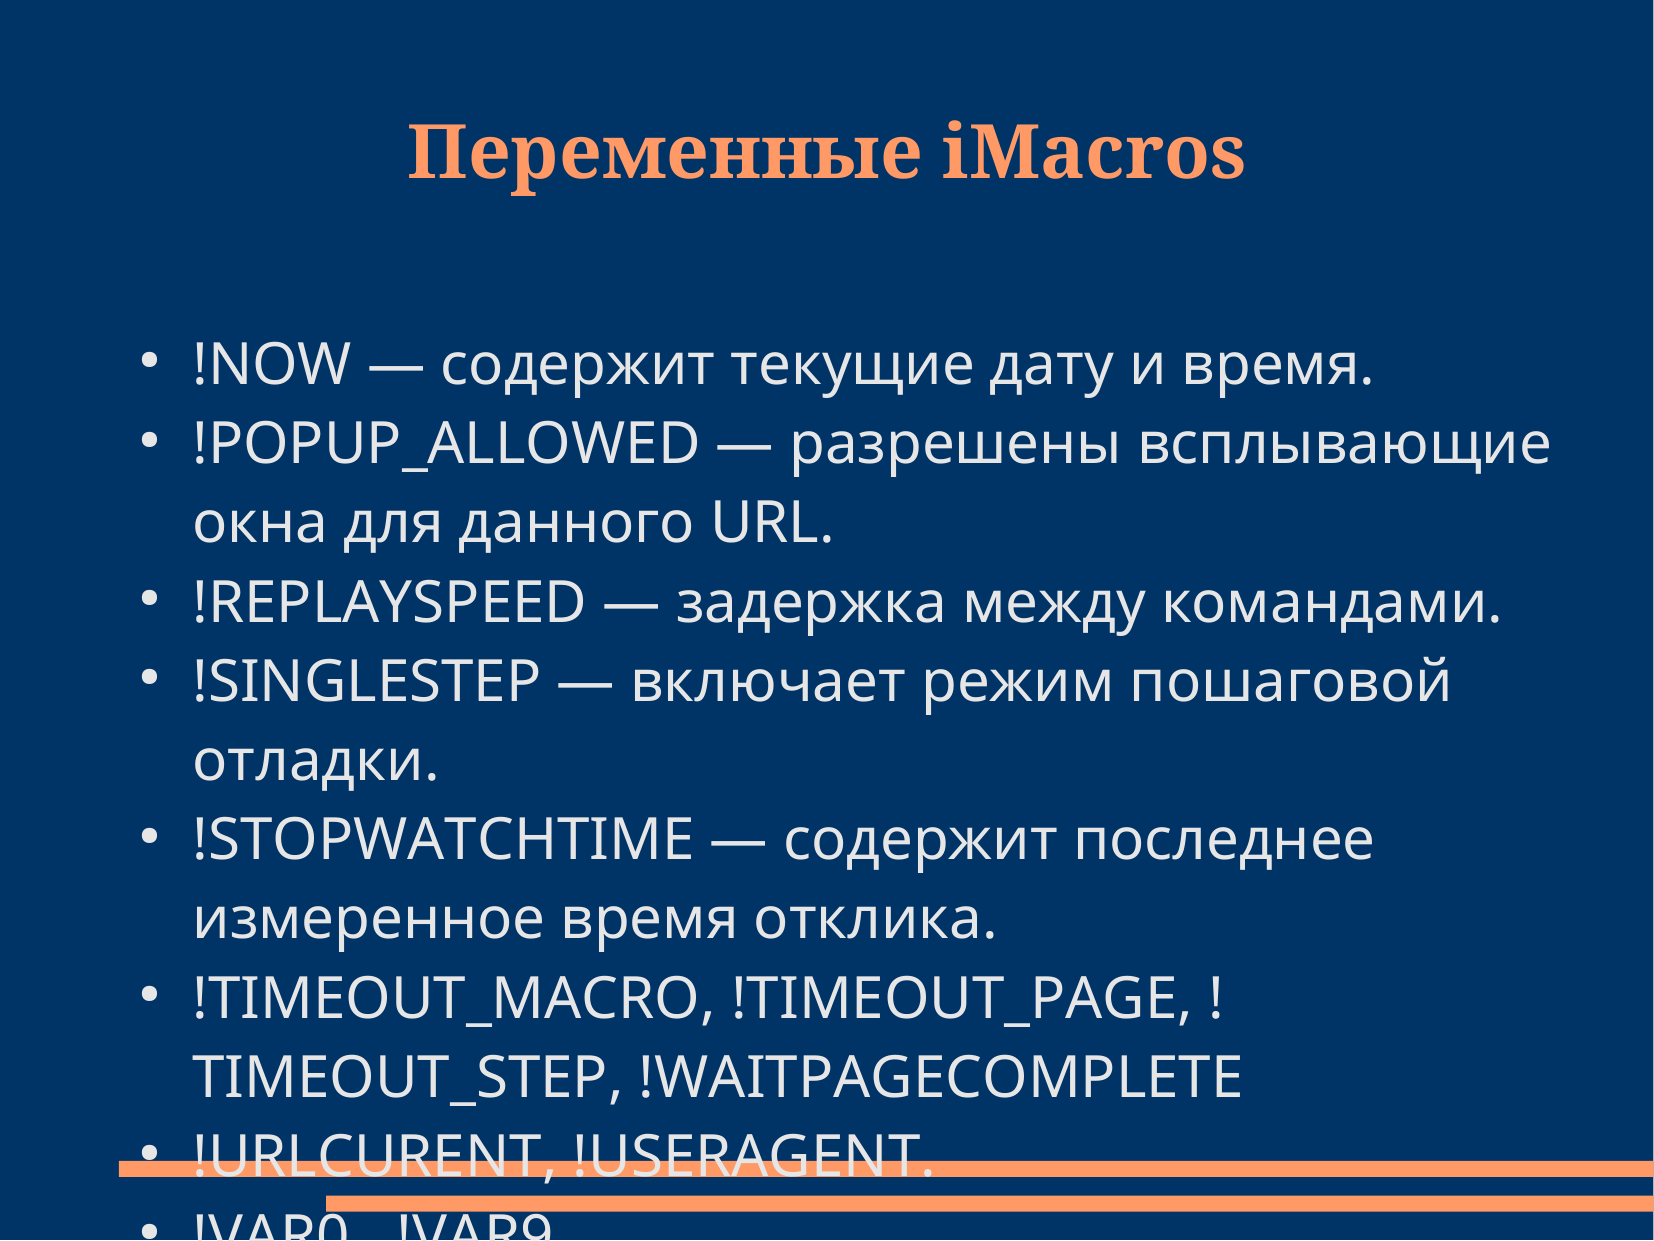

# Переменные iMacros
!NOW — содержит текущие дату и время.
!POPUP_ALLOWED — разрешены всплывающие окна для данного URL.
!REPLAYSPEED — задержка между командами.
!SINGLESTEP — включает режим пошаговой отладки.
!STOPWATCHTIME — содержит последнее измеренное время отклика.
!TIMEOUT_MACRO, !TIMEOUT_PAGE, !TIMEOUT_STEP, !WAITPAGECOMPLETE
!URLCURENT, !USERAGENT.
!VAR0...!VAR9